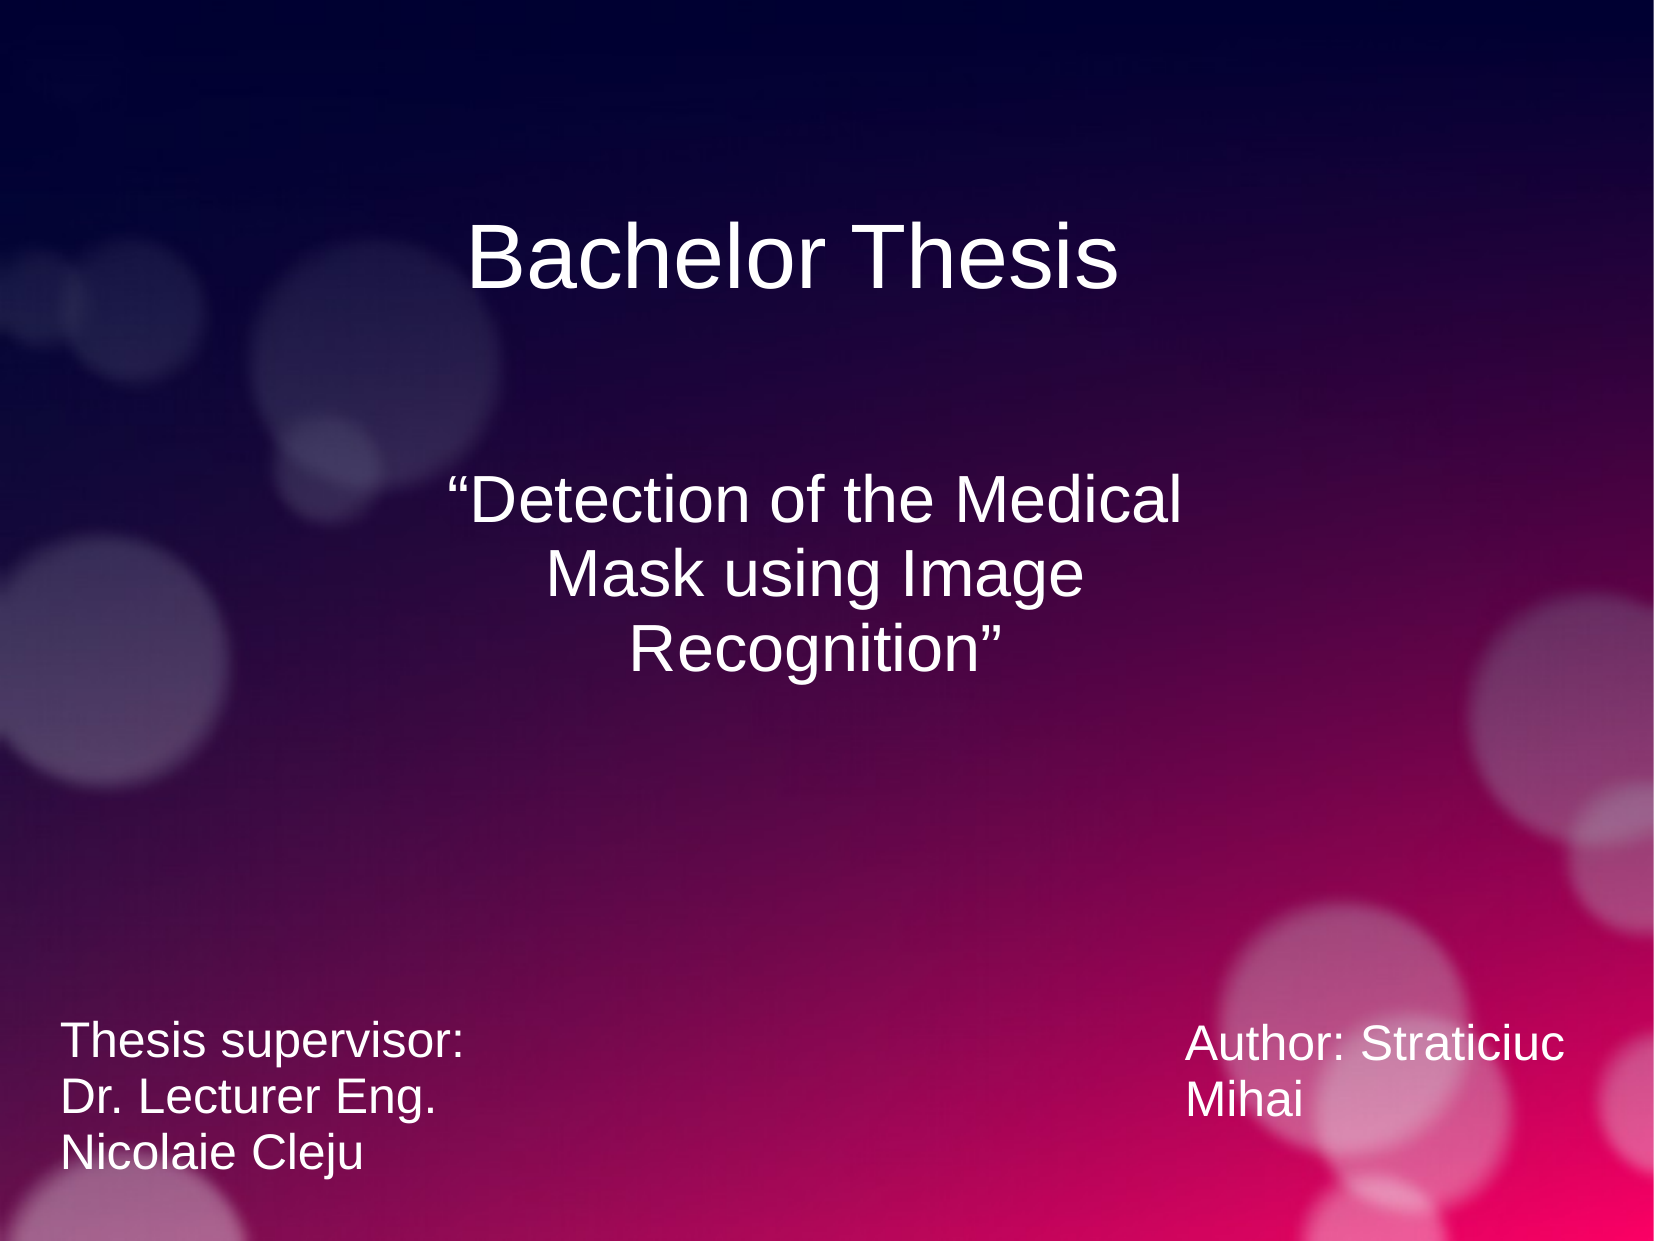

# Bachelor Thesis
“Detection of the Medical
Mask using Image
Recognition”
Thesis supervisor:
Dr. Lecturer Eng. Nicolaie Cleju
Author: Straticiuc Mihai